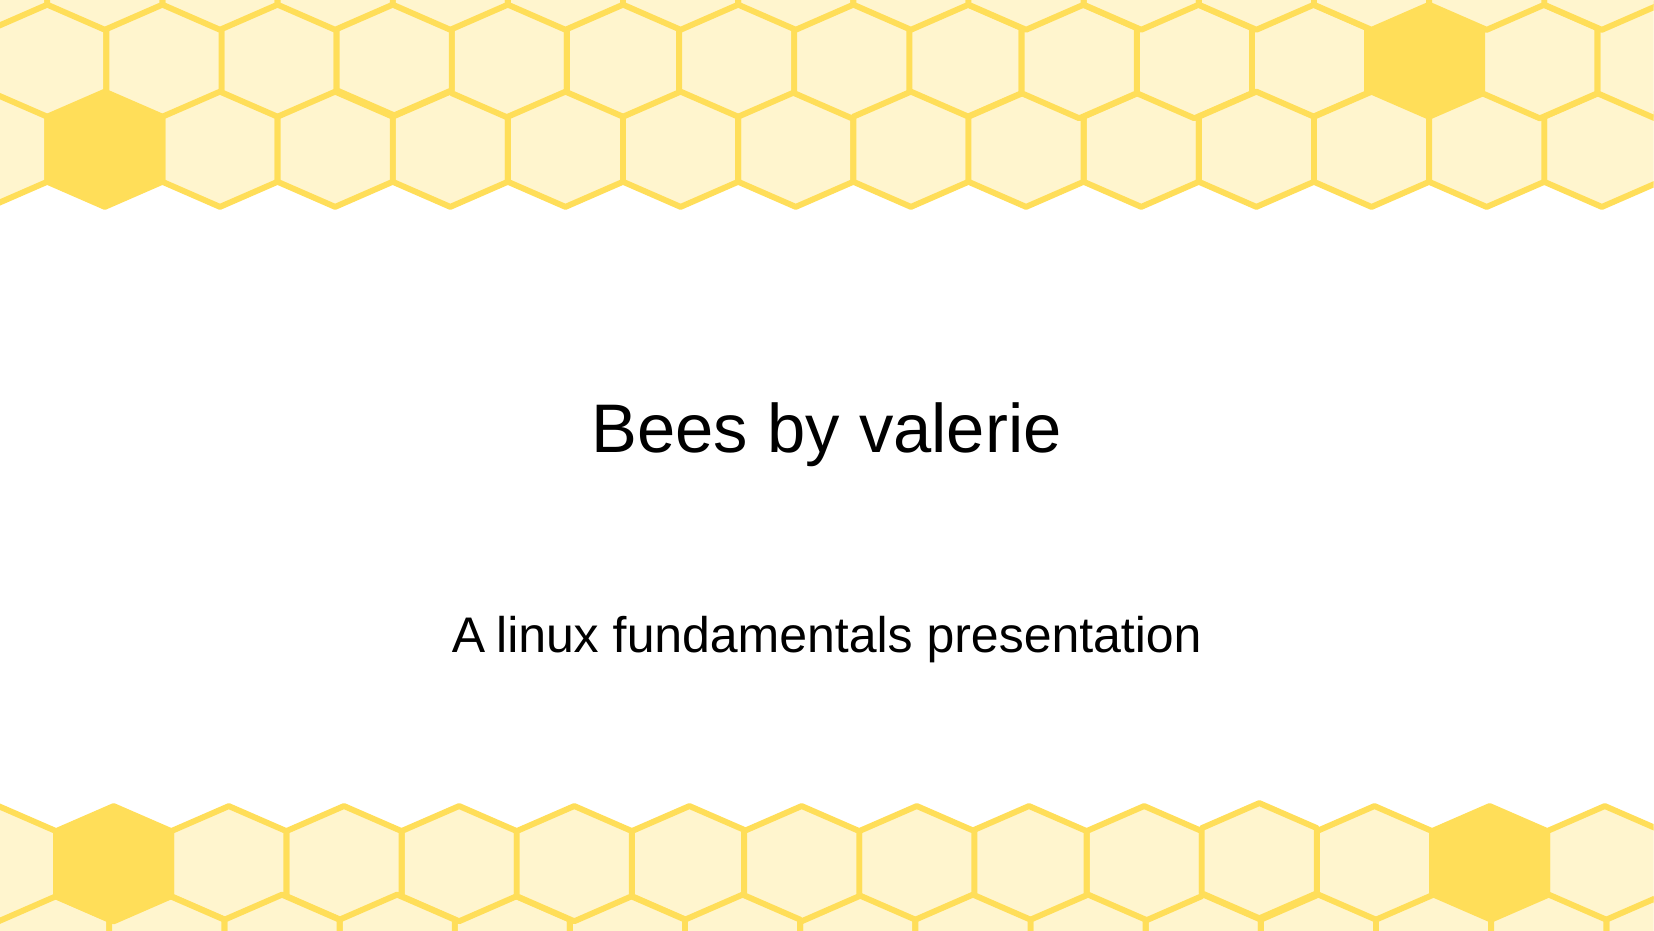

# Bees by valerie
A linux fundamentals presentation